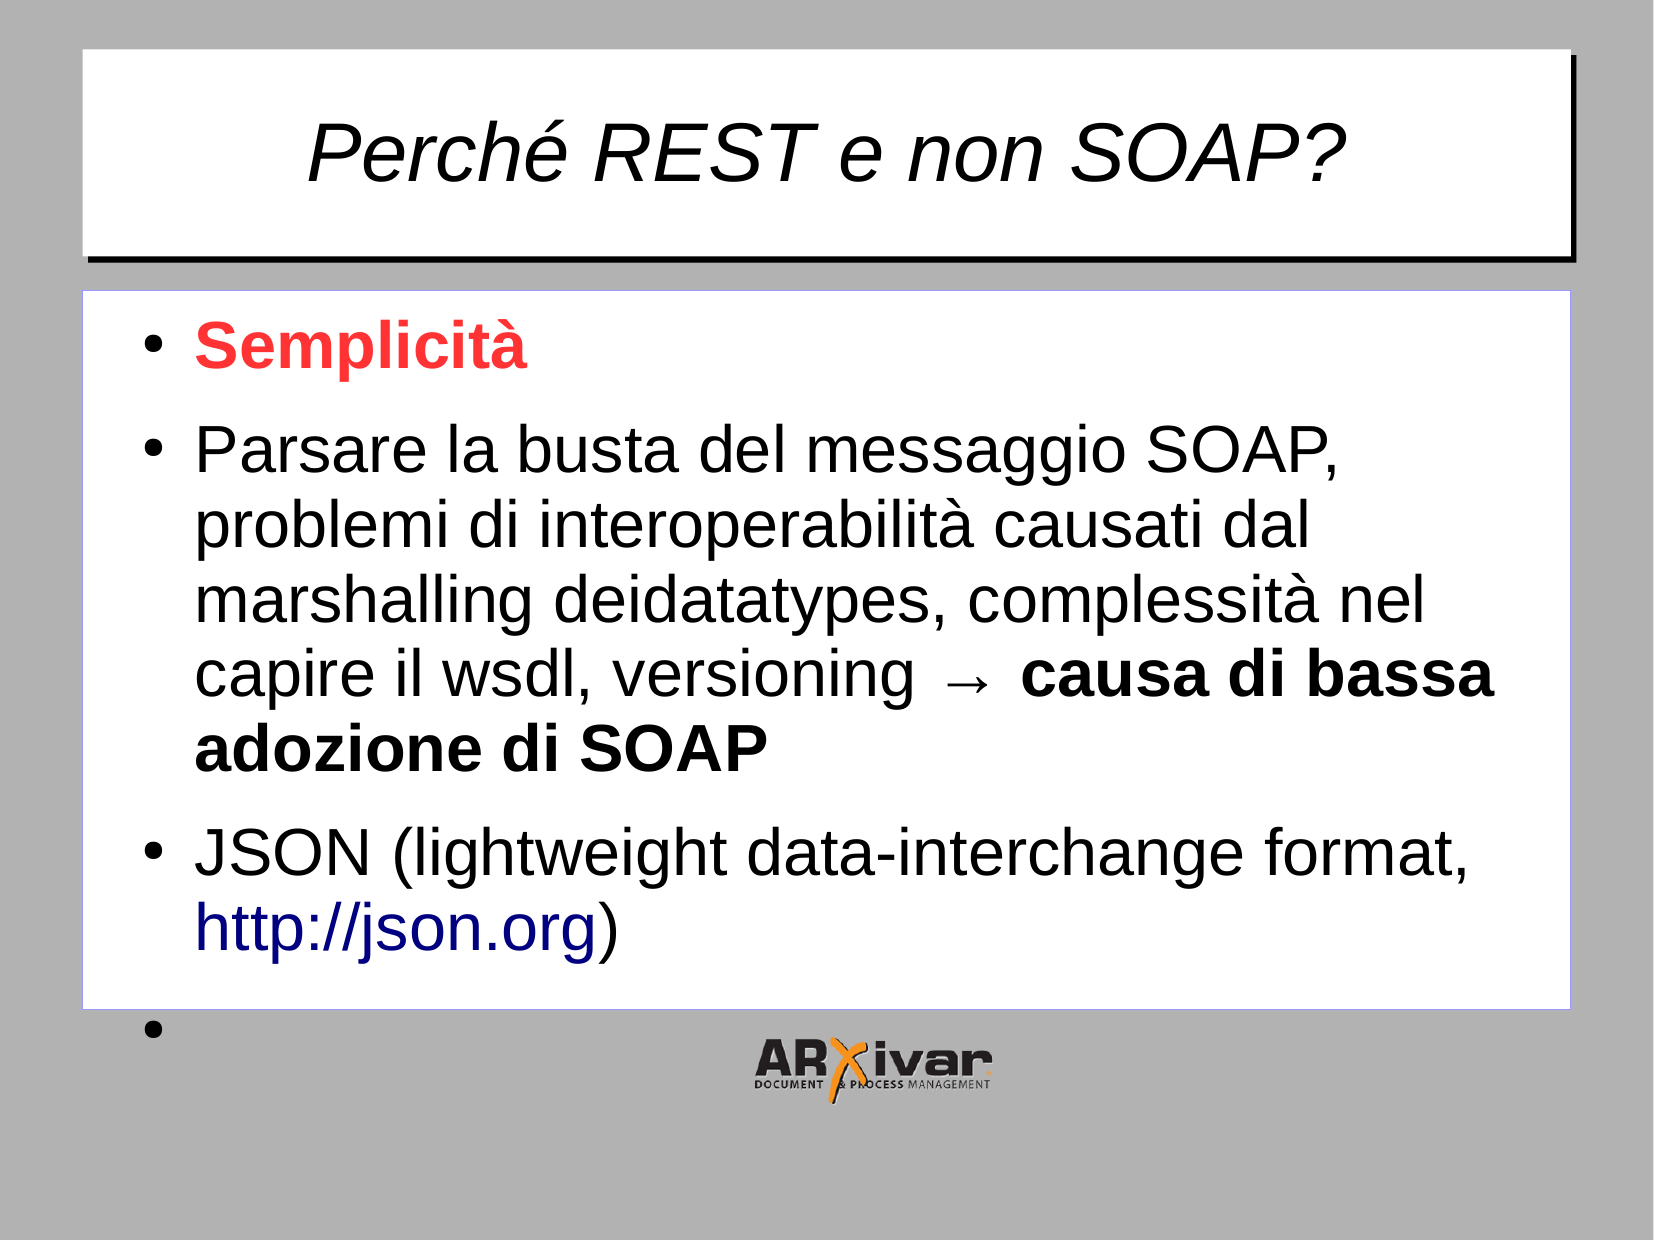

# Perché REST e non SOAP?
Semplicità
Parsare la busta del messaggio SOAP, problemi di interoperabilità causati dal marshalling deidatatypes, complessità nel capire il wsdl, versioning → causa di bassa adozione di SOAP
JSON (lightweight data-interchange format, http://json.org)